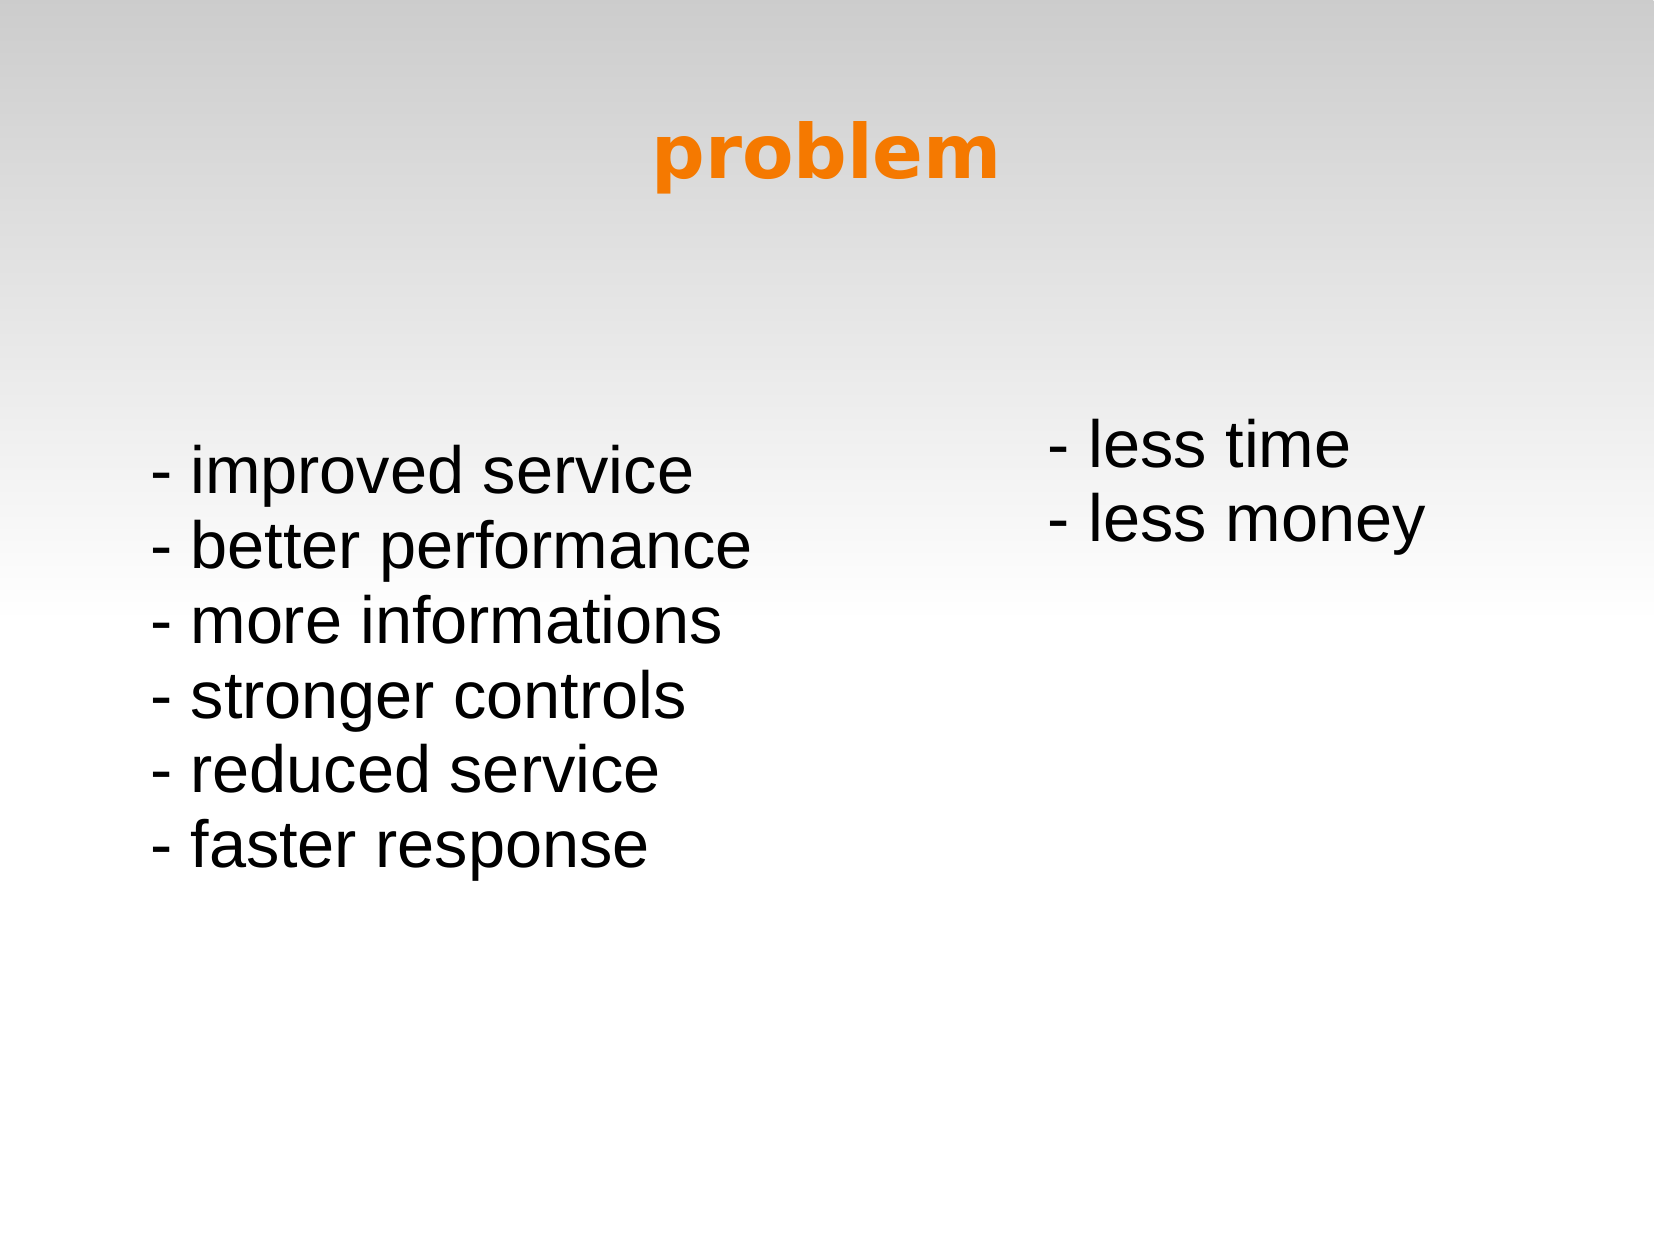

# problem
- less time
- less money
- improved service
- better performance
- more informations
- stronger controls
- reduced service
- faster response